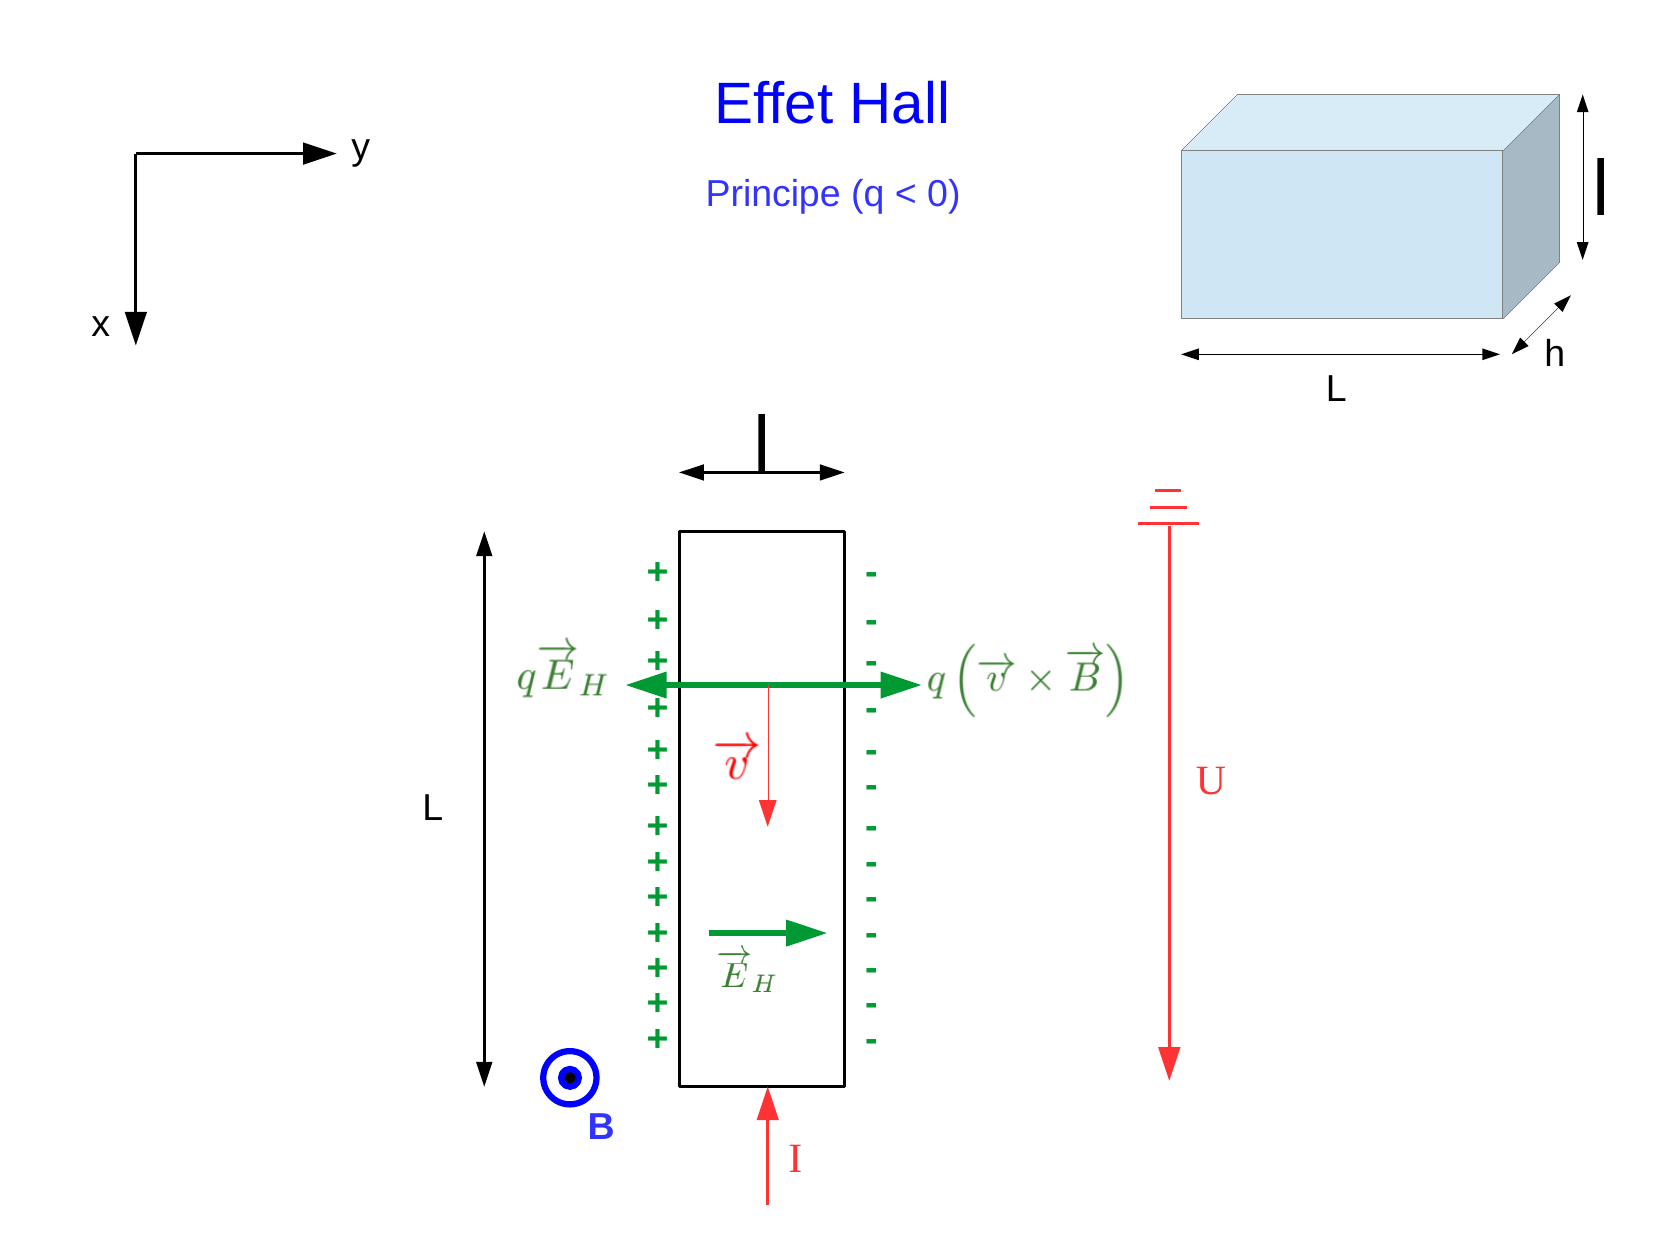

Effet Hall
y
l
Principe (q < 0)
x
h
L
l
+
-
+
-
+
-
+
-
+
-
U
+
-
L
+
-
+
-
+
-
+
-
+
-
+
-
+
-
B
I